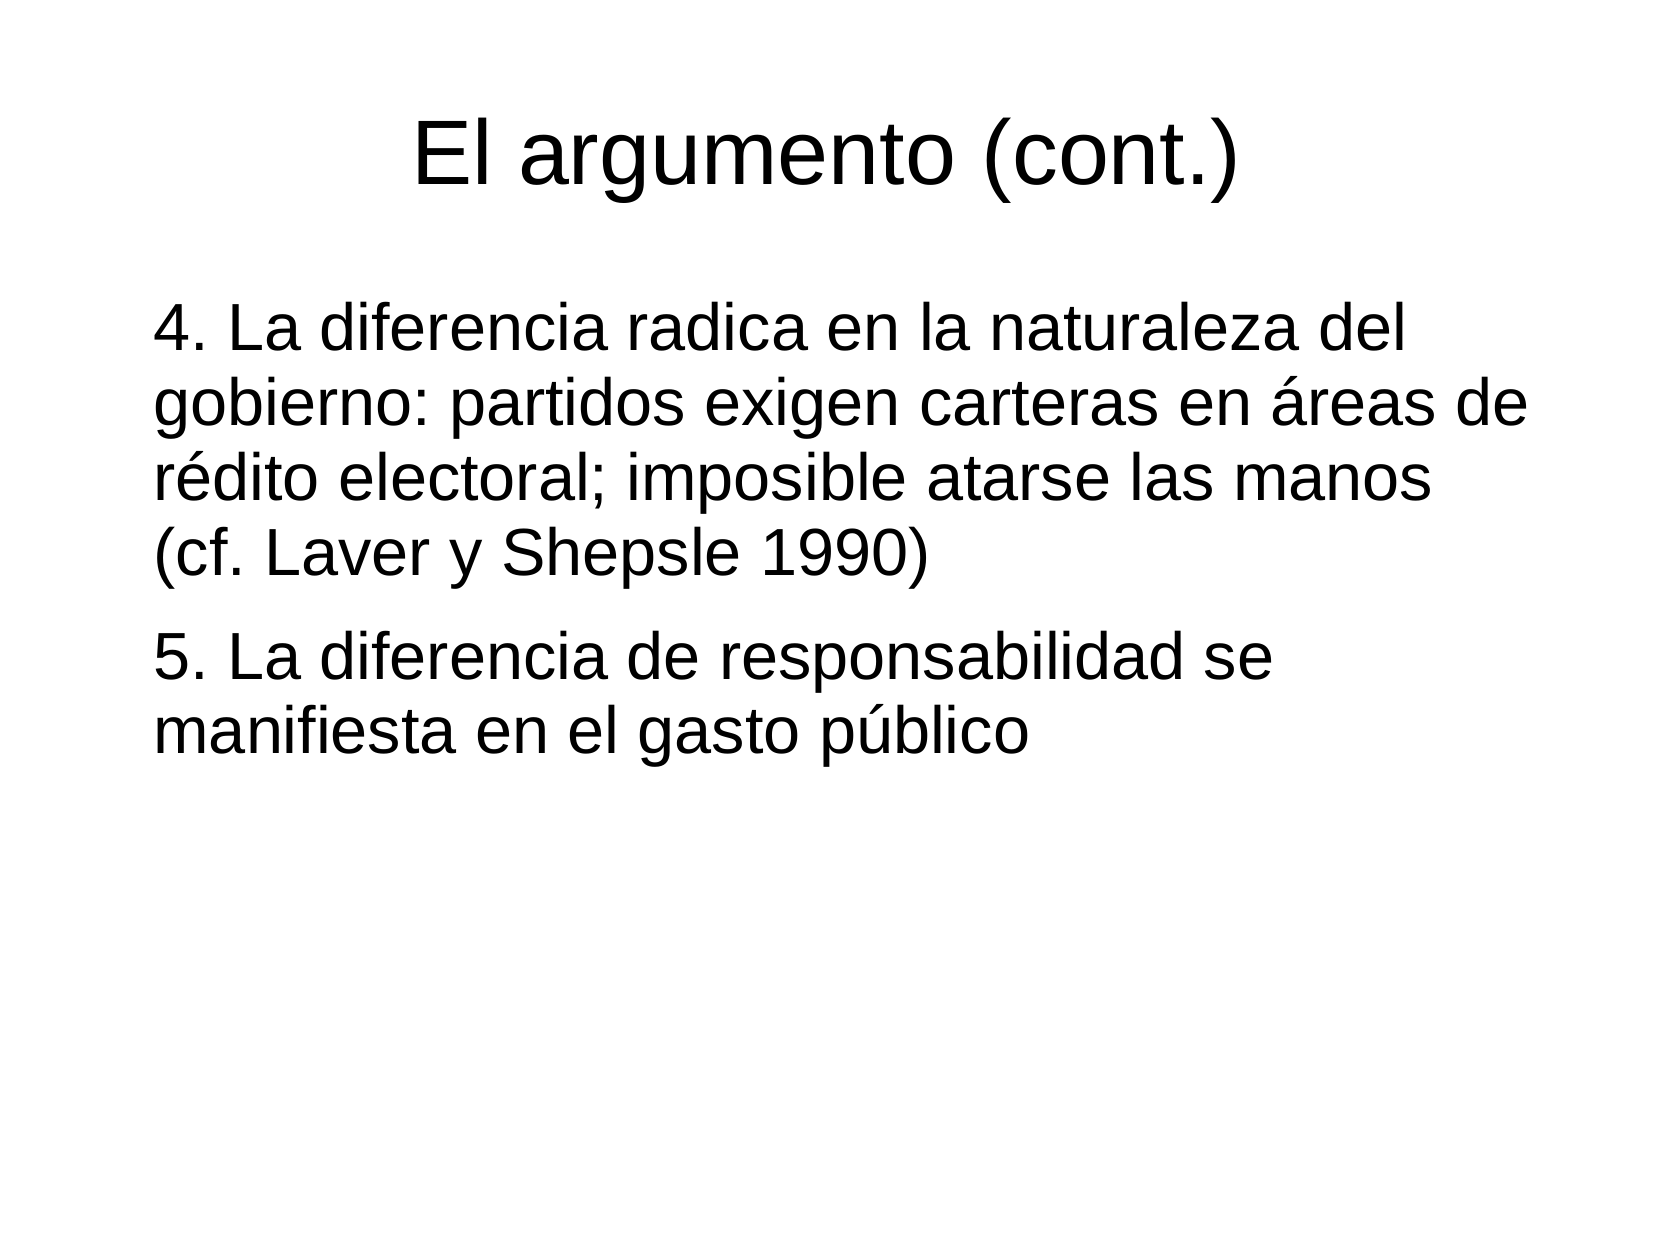

# El argumento (cont.)
4. La diferencia radica en la naturaleza del gobierno: partidos exigen carteras en áreas de rédito electoral; imposible atarse las manos
(cf. Laver y Shepsle 1990)
5. La diferencia de responsabilidad se manifiesta en el gasto público